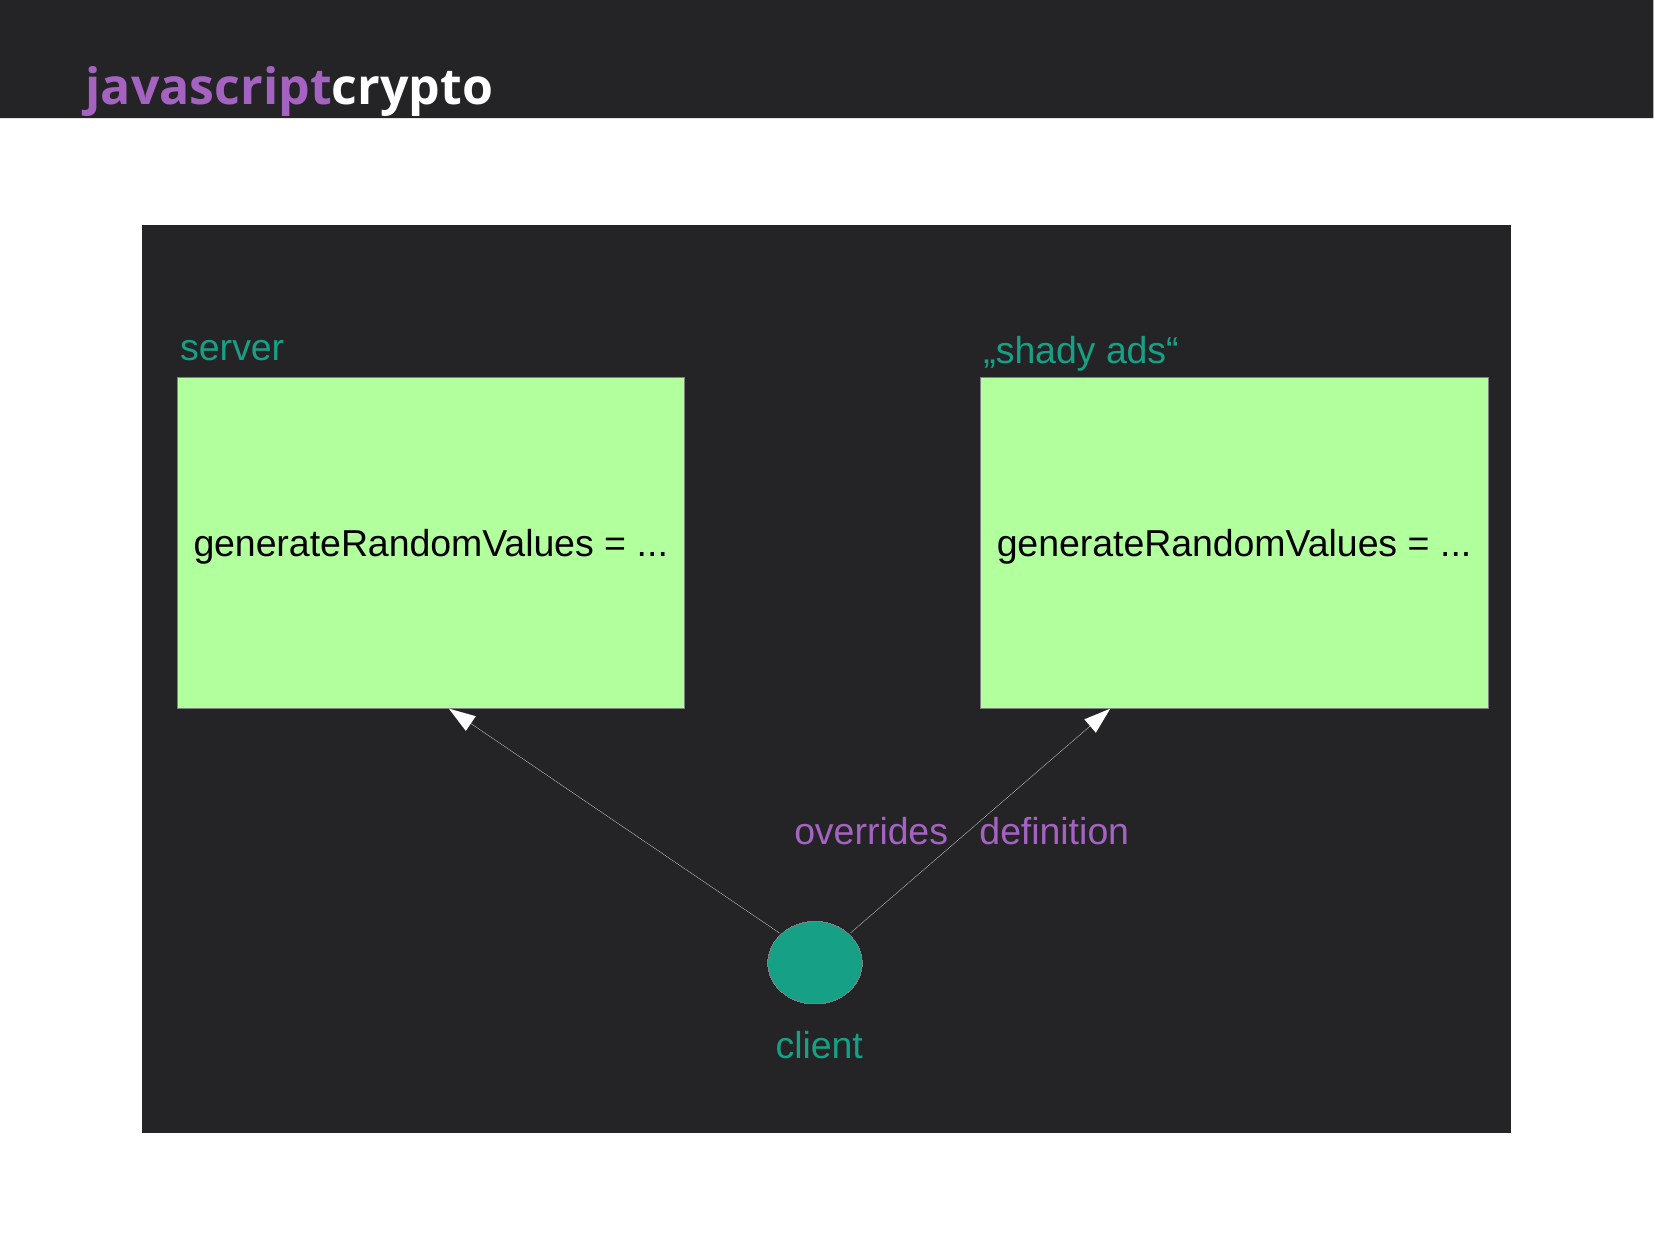

javascriptcrypto
server
„shady ads“
generateRandomValues = ...
generateRandomValues = ...
overrides definition
client